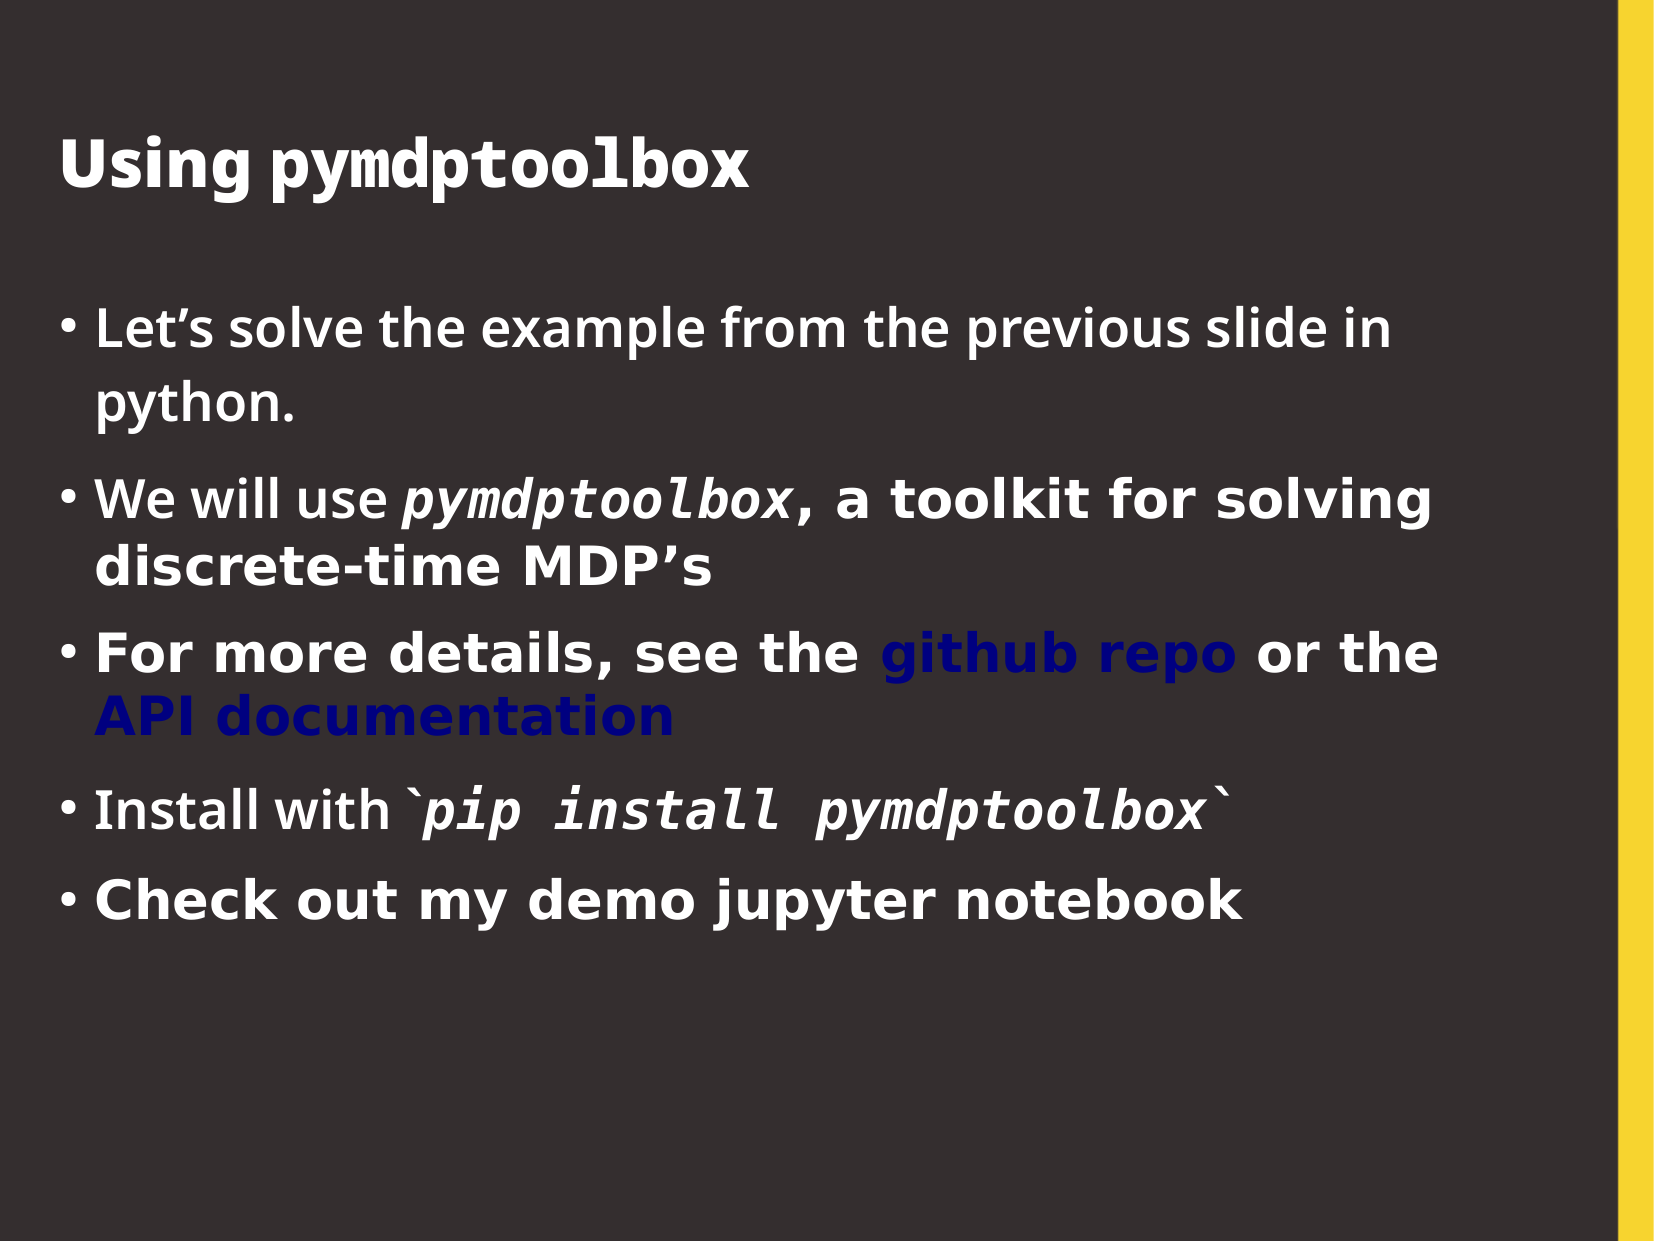

# Using pymdptoolbox
Let’s solve the example from the previous slide in python.
We will use pymdptoolbox, a toolkit for solving discrete-time MDP’s
For more details, see the github repo or the API documentation
Install with `pip install pymdptoolbox`
Check out my demo jupyter notebook